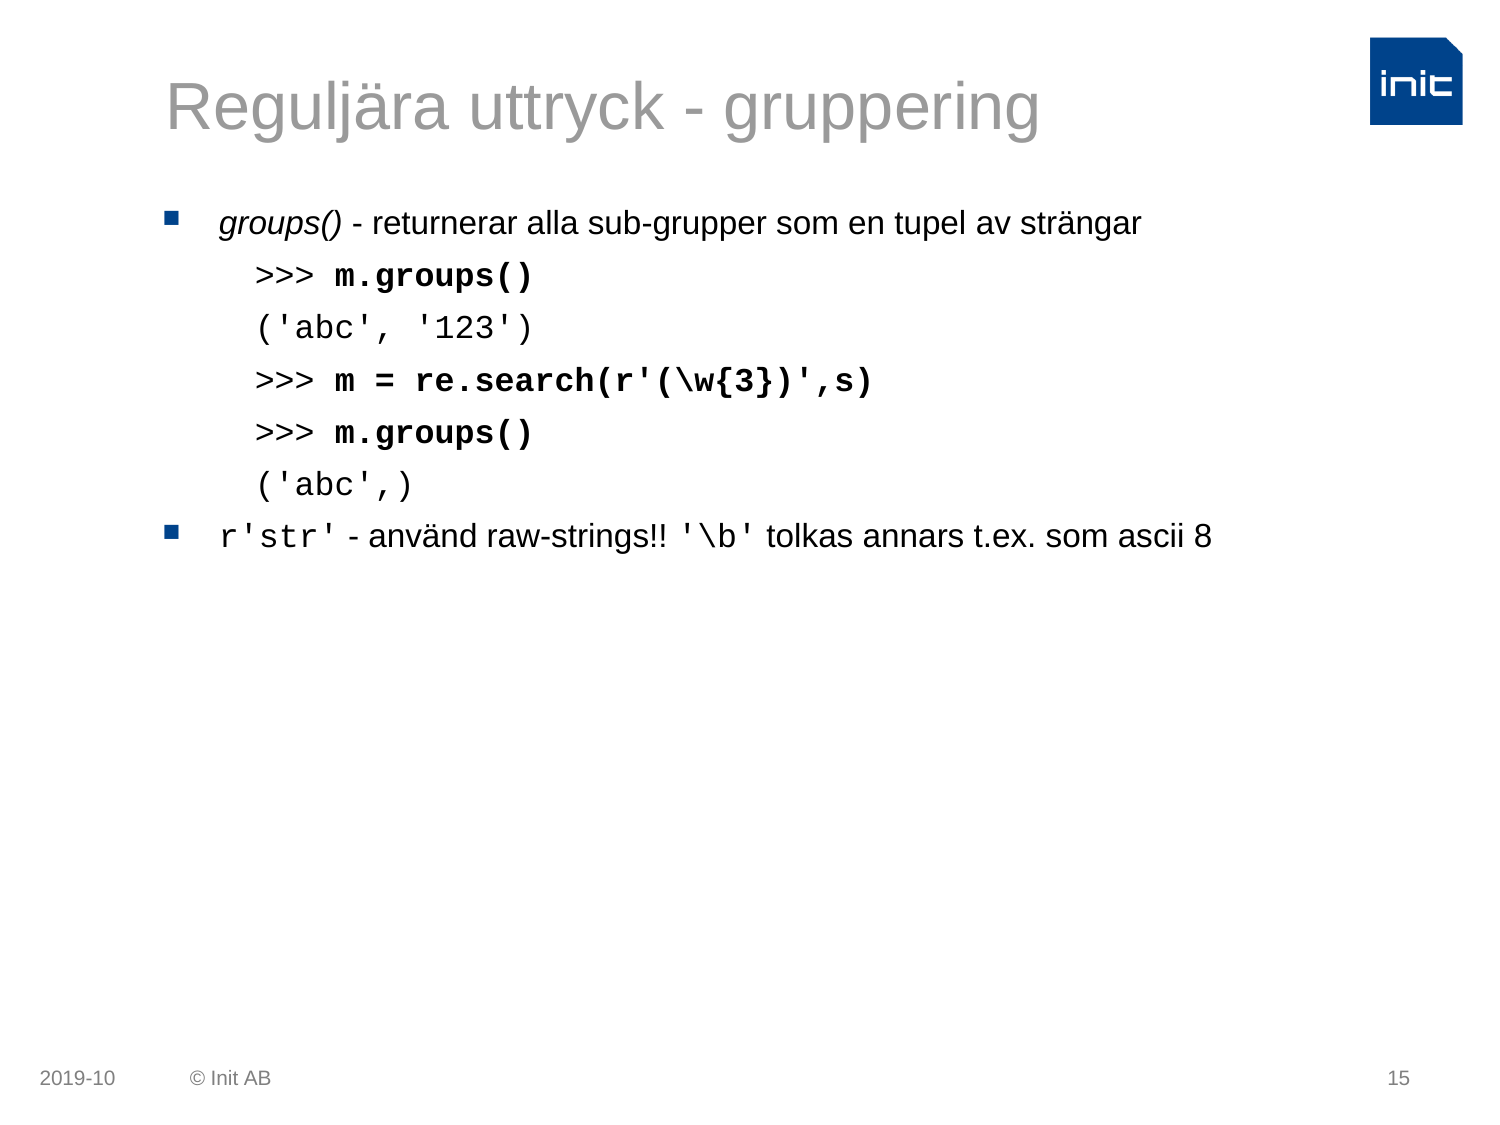

Reguljära uttryck - gruppering
groups() - returnerar alla sub-grupper som en tupel av strängar
>>> m.groups()
('abc', '123')
>>> m = re.search(r'(\w{3})',s)
>>> m.groups()
('abc',)
r'str' - använd raw-strings!! '\b' tolkas annars t.ex. som ascii 8
2019-10
© Init AB